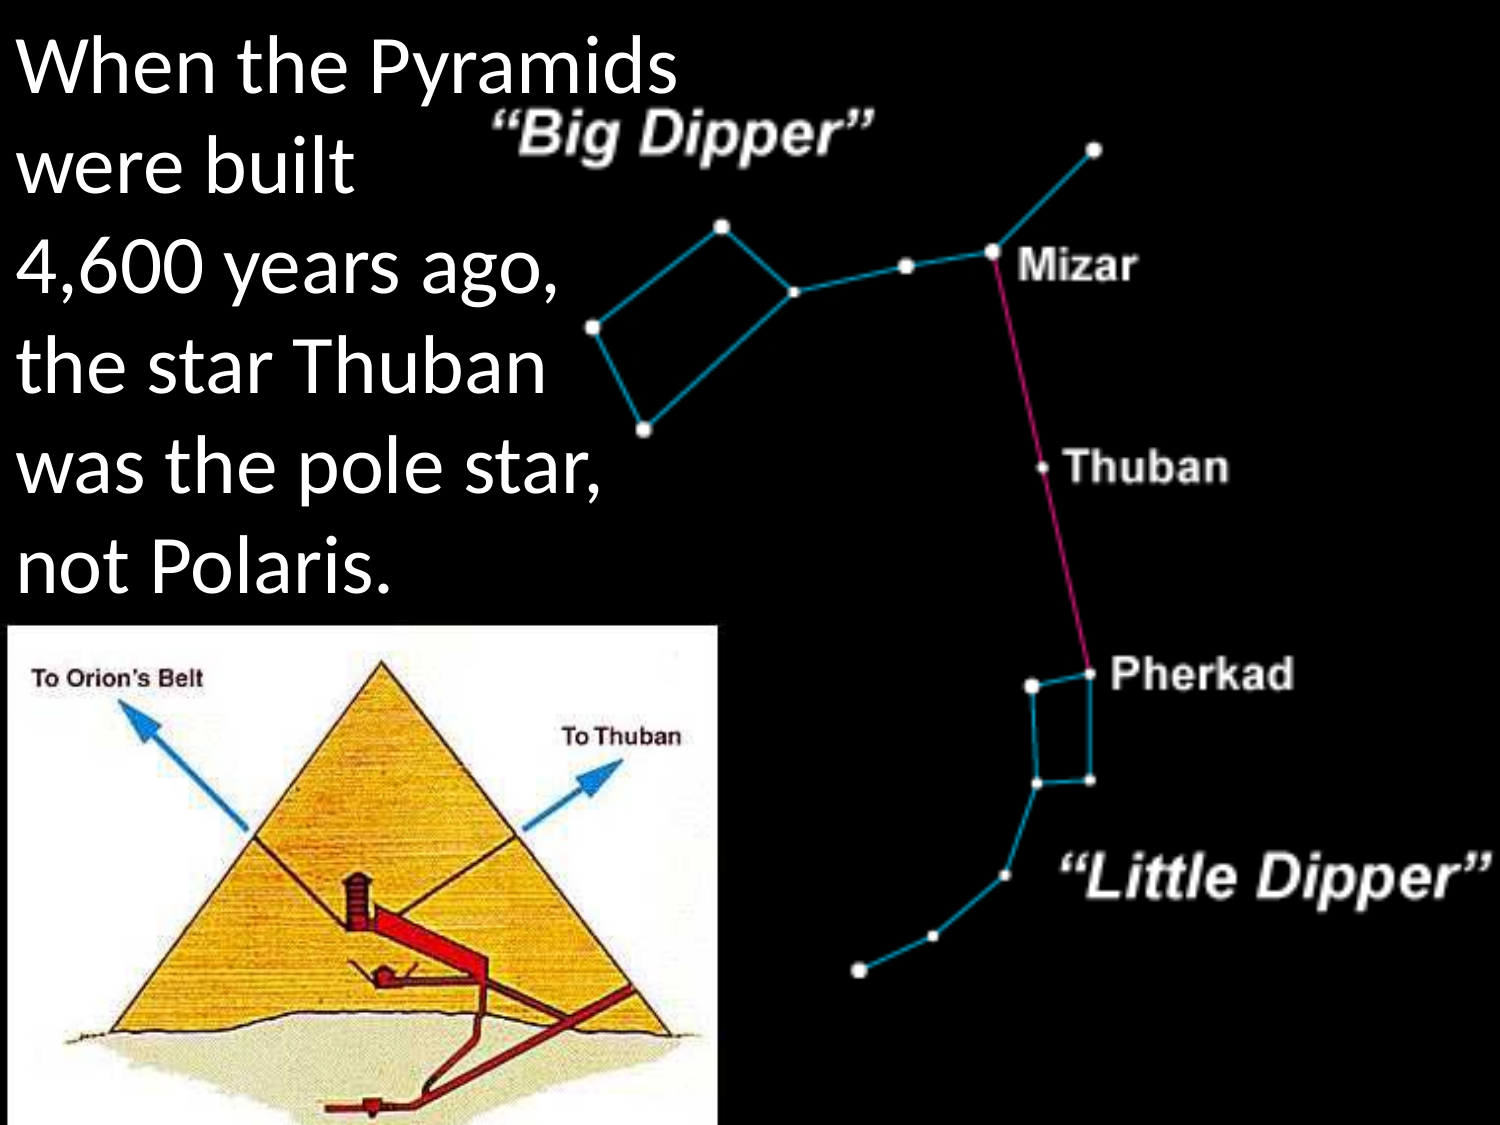

When the Pyramids were built
4,600 years ago,
the star Thuban
was the pole star,
not Polaris.